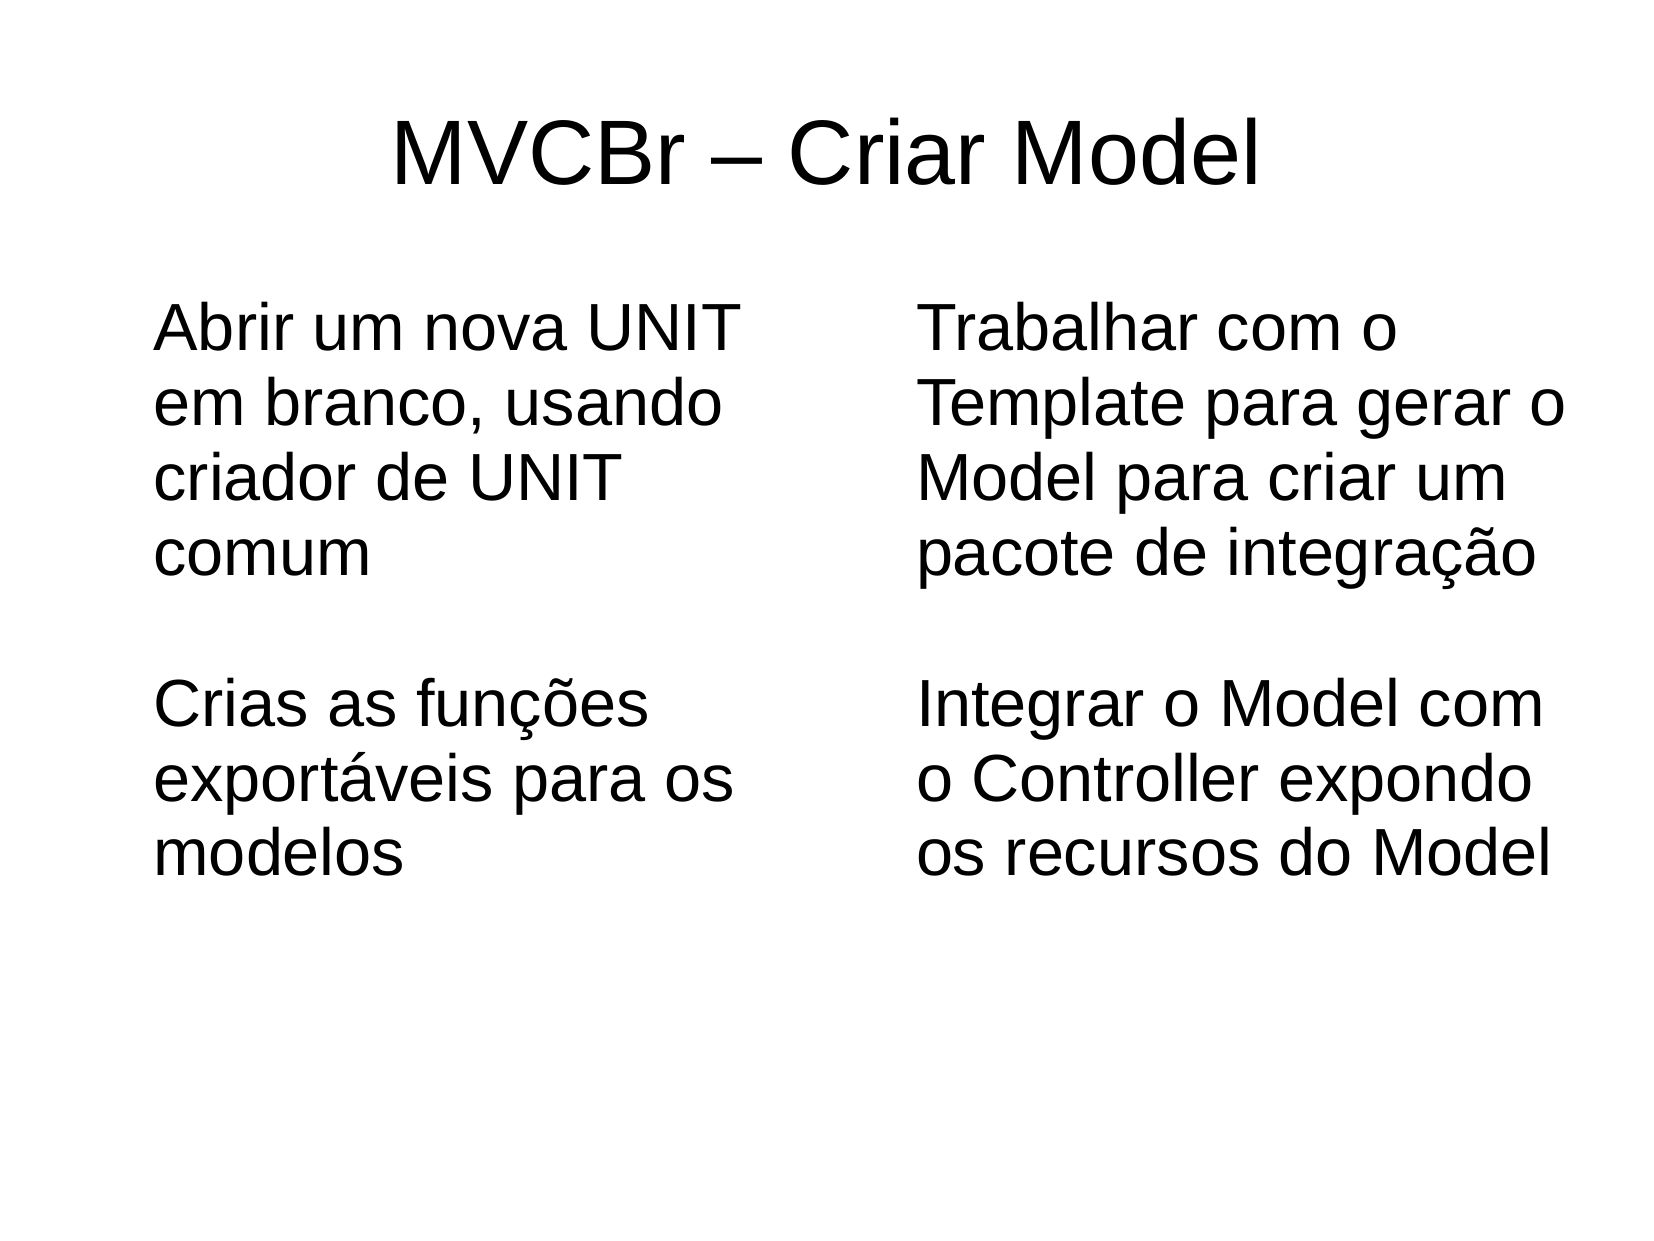

# MVCBr – Criar Model
Abrir um nova UNIT em branco, usando criador de UNIT comum
Trabalhar com o Template para gerar o Model para criar um pacote de integração
Crias as funções exportáveis para os modelos
Integrar o Model com o Controller expondo os recursos do Model